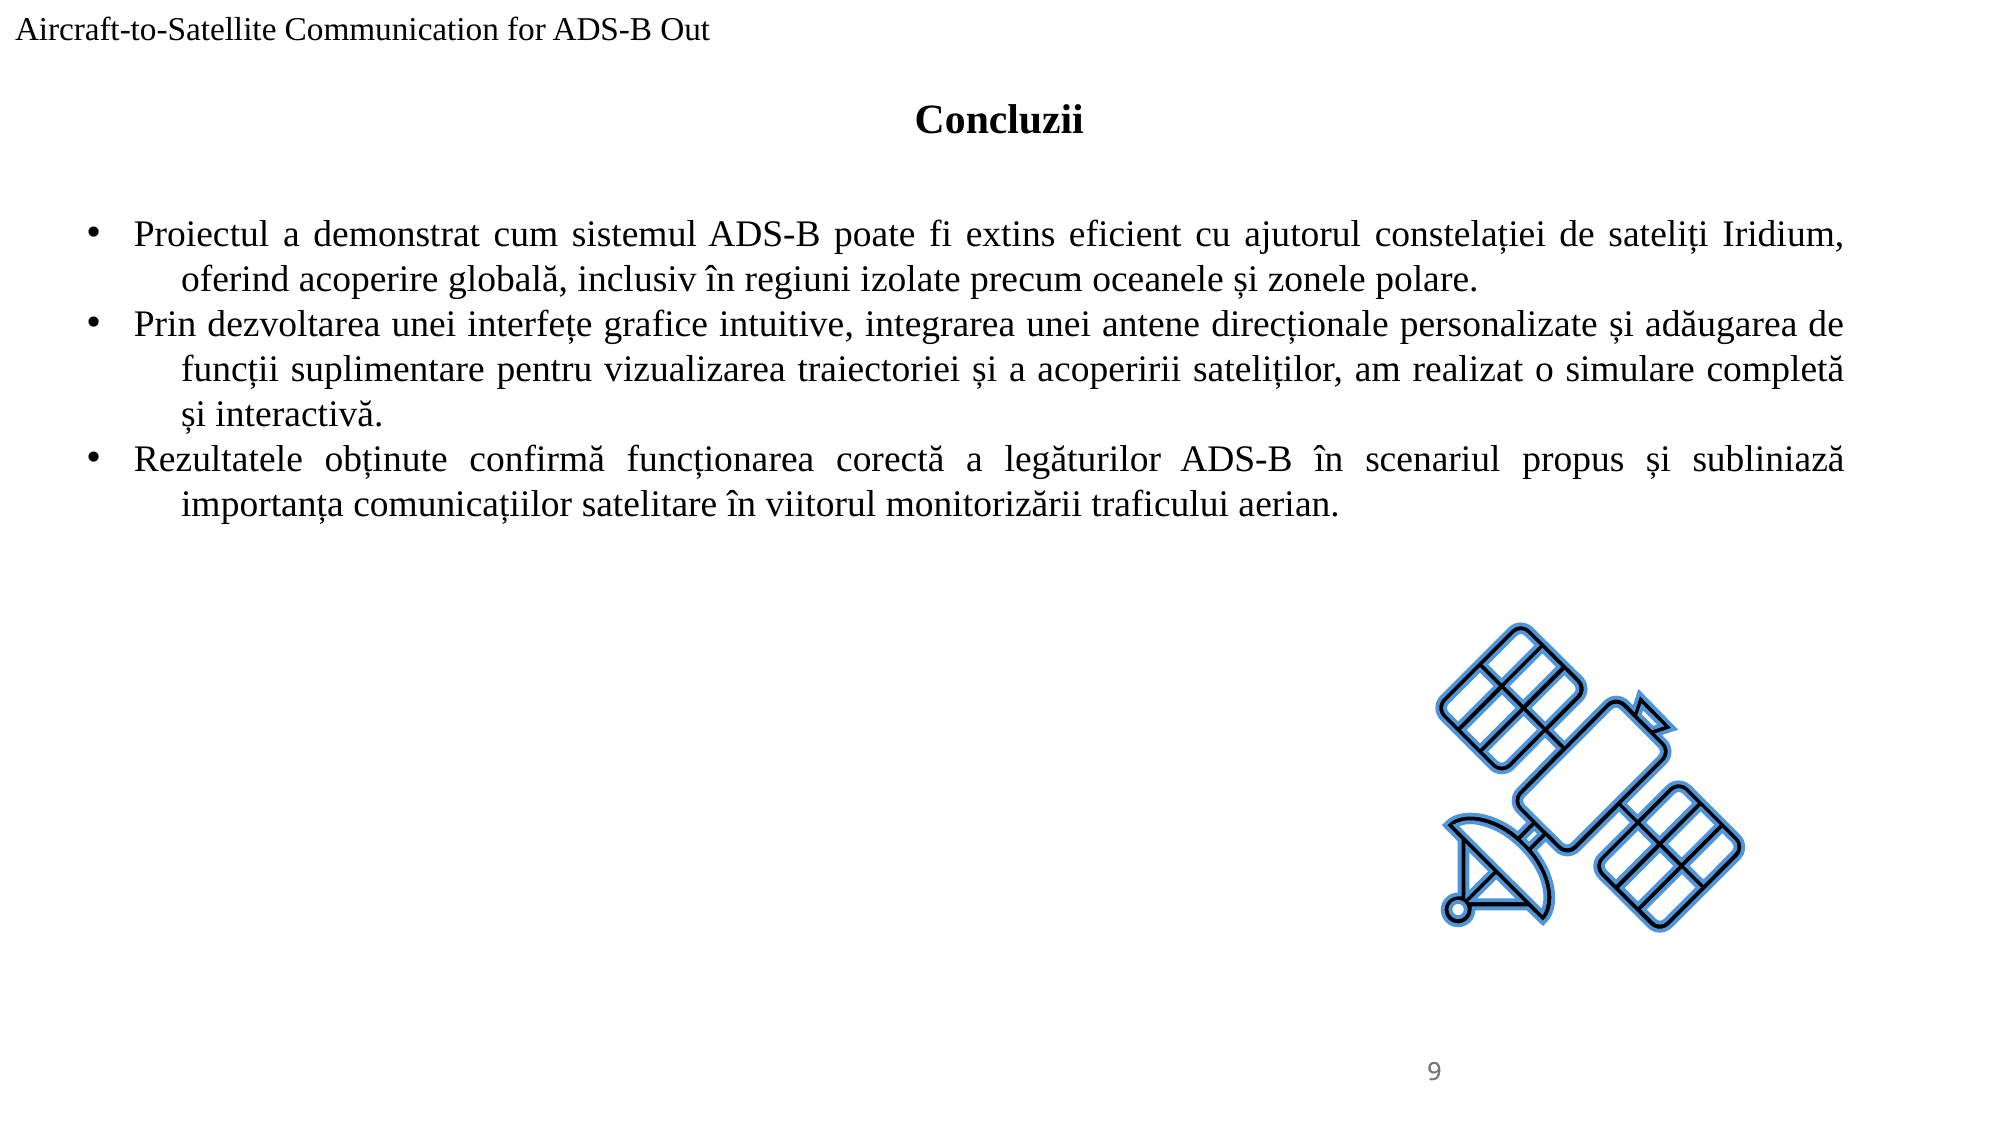

Aircraft-to-Satellite Communication for ADS-B Out
Concluzii
Proiectul a demonstrat cum sistemul ADS-B poate fi extins eficient cu ajutorul constelației de sateliți Iridium, oferind acoperire globală, inclusiv în regiuni izolate precum oceanele și zonele polare.
Prin dezvoltarea unei interfețe grafice intuitive, integrarea unei antene direcționale personalizate și adăugarea de funcții suplimentare pentru vizualizarea traiectoriei și a acoperirii sateliților, am realizat o simulare completă și interactivă.
Rezultatele obținute confirmă funcționarea corectă a legăturilor ADS-B în scenariul propus și subliniază importanța comunicațiilor satelitare în viitorul monitorizării traficului aerian.